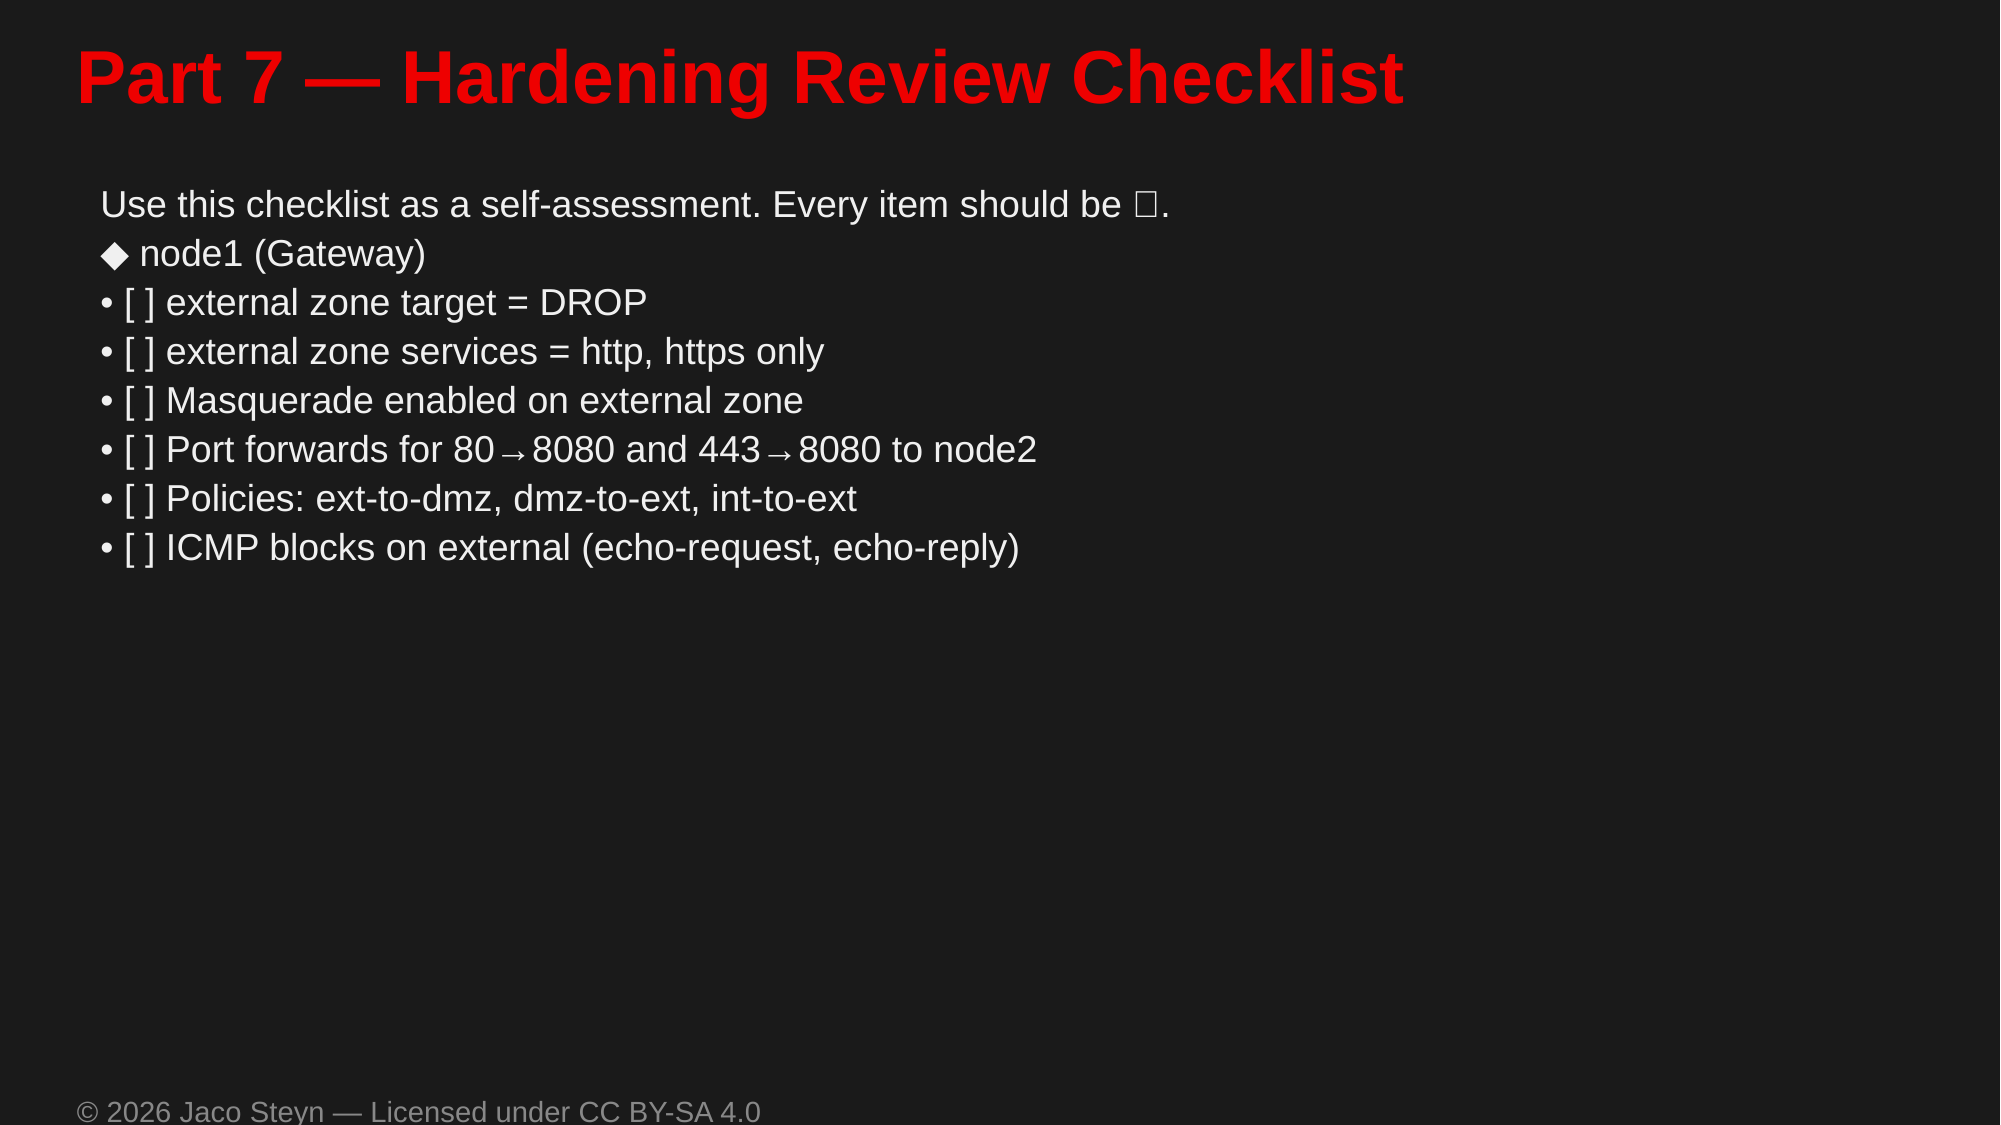

Part 7 — Hardening Review Checklist
Use this checklist as a self-assessment. Every item should be ✅.
◆ node1 (Gateway)
• [ ] external zone target = DROP
• [ ] external zone services = http, https only
• [ ] Masquerade enabled on external zone
• [ ] Port forwards for 80→8080 and 443→8080 to node2
• [ ] Policies: ext-to-dmz, dmz-to-ext, int-to-ext
• [ ] ICMP blocks on external (echo-request, echo-reply)
© 2026 Jaco Steyn — Licensed under CC BY-SA 4.0